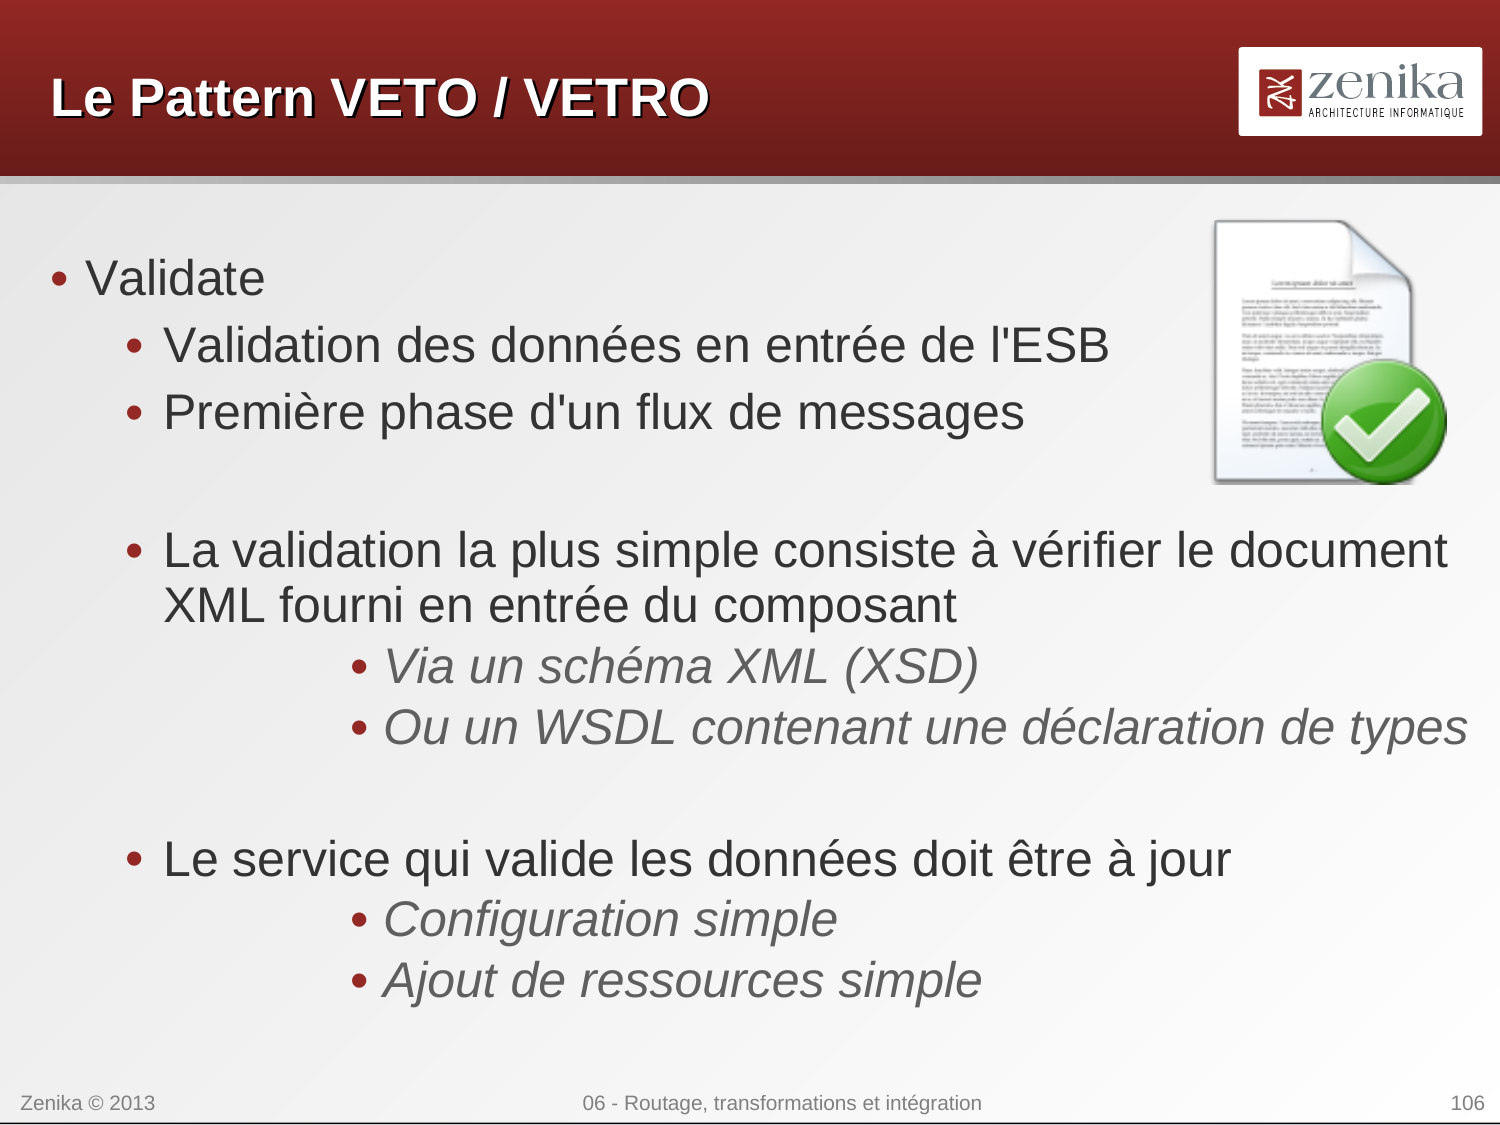

# Le Pattern VETO / VETRO
Validate
Validation des données en entrée de l'ESB
Première phase d'un flux de messages
La validation la plus simple consiste à vérifier le document XML fourni en entrée du composant
 Via un schéma XML (XSD)
 Ou un WSDL contenant une déclaration de types
Le service qui valide les données doit être à jour
 Configuration simple
 Ajout de ressources simple